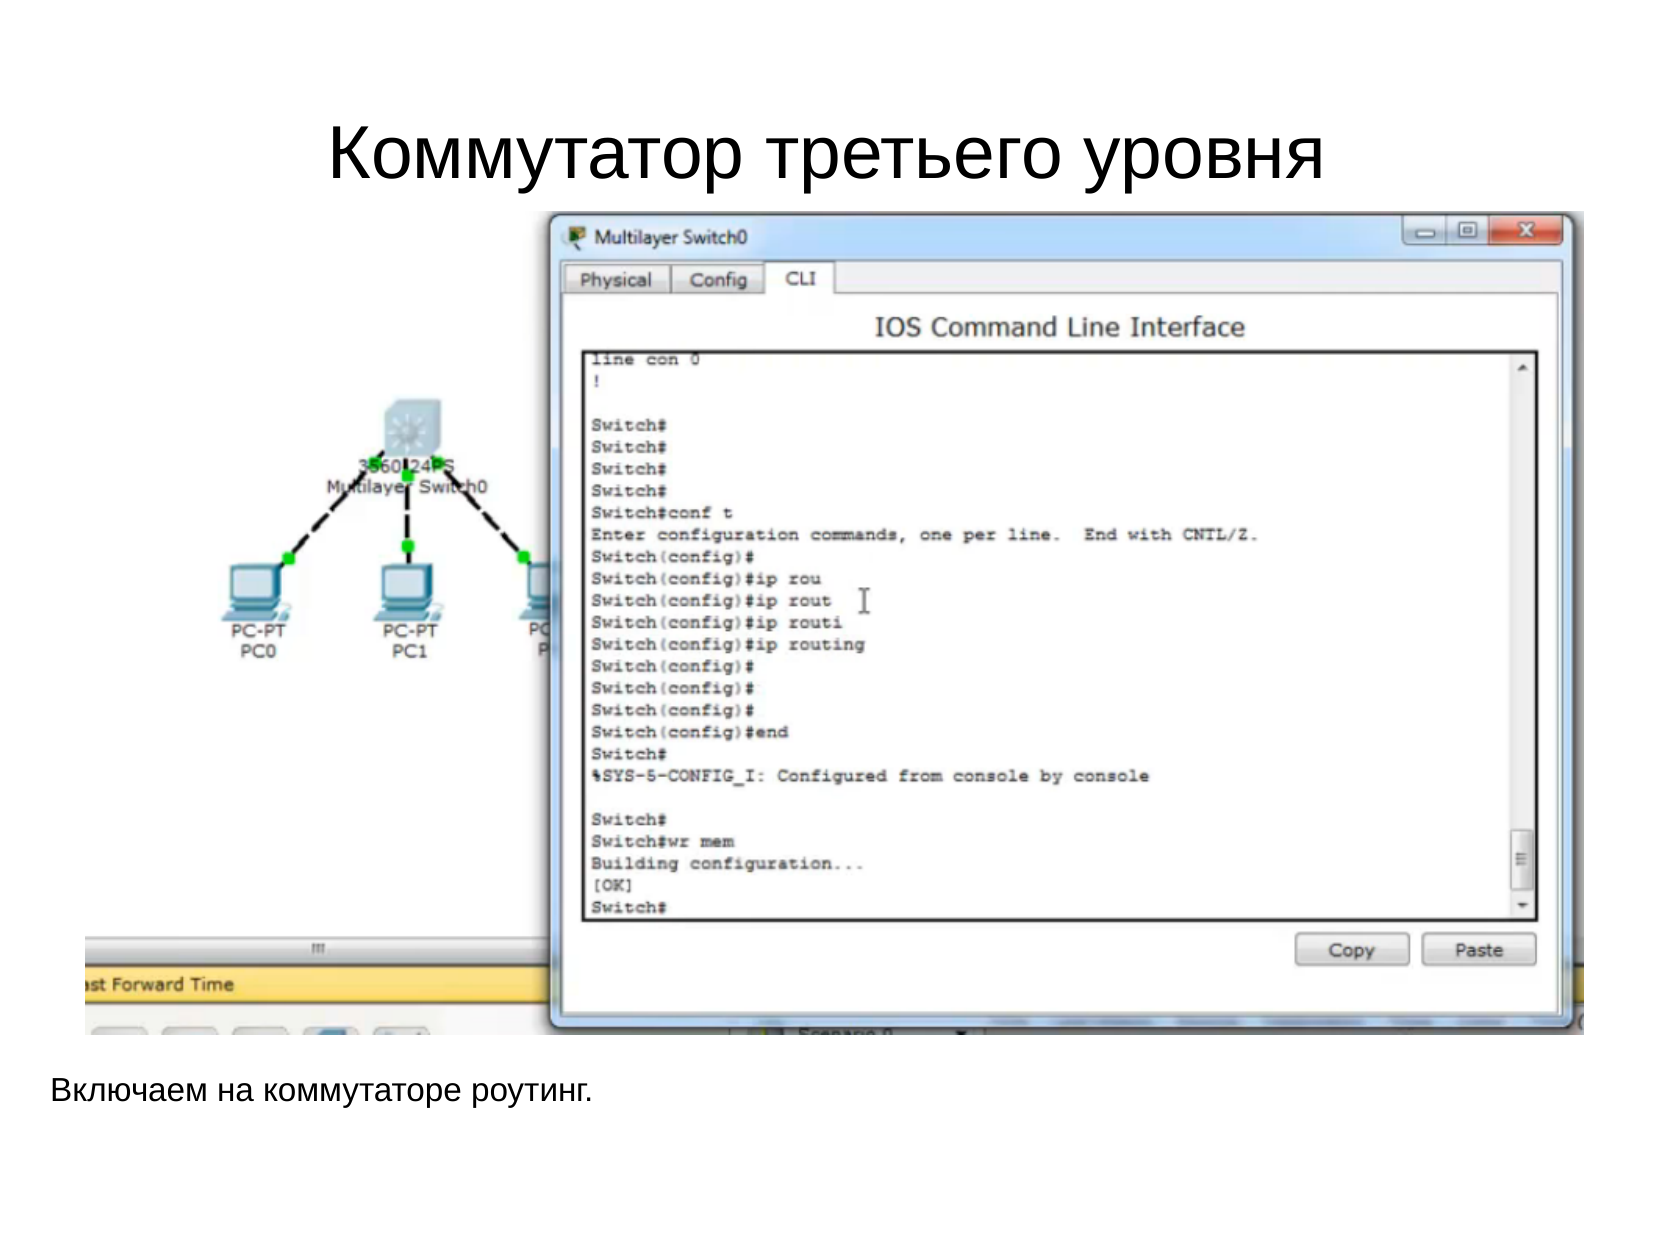

# Коммутатор третьего уровня
Включаем на коммутаторе роутинг.